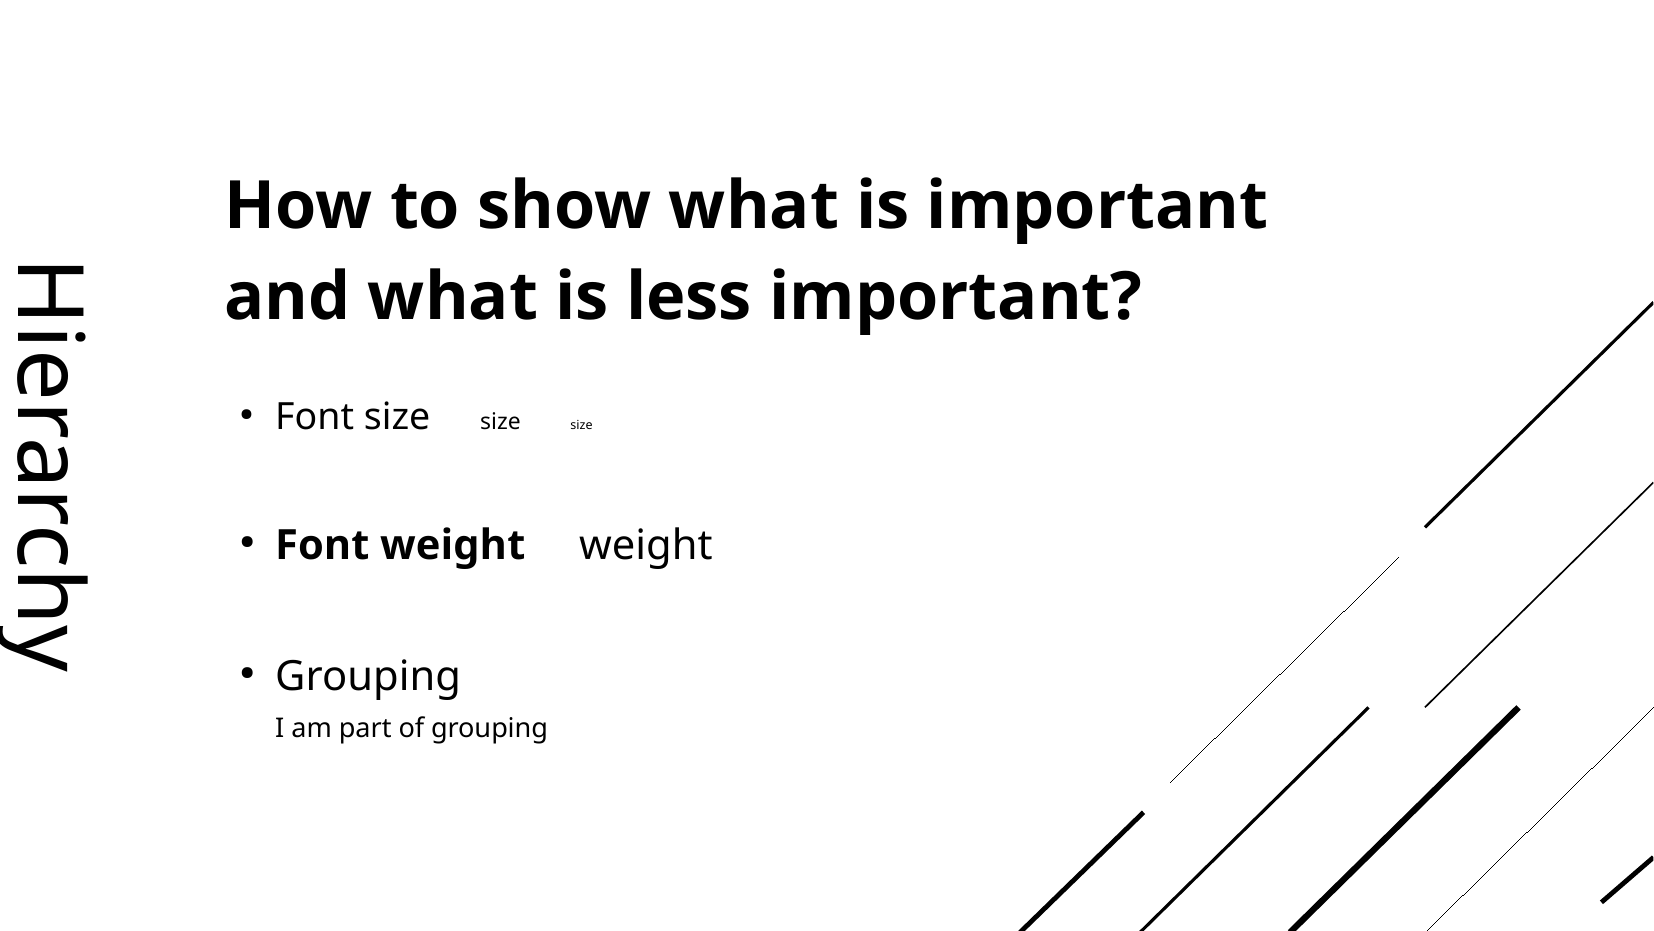

How to show what is important and what is less important?
Font size size size
Font weight weight
Grouping
I am part of grouping
# Hierarchy